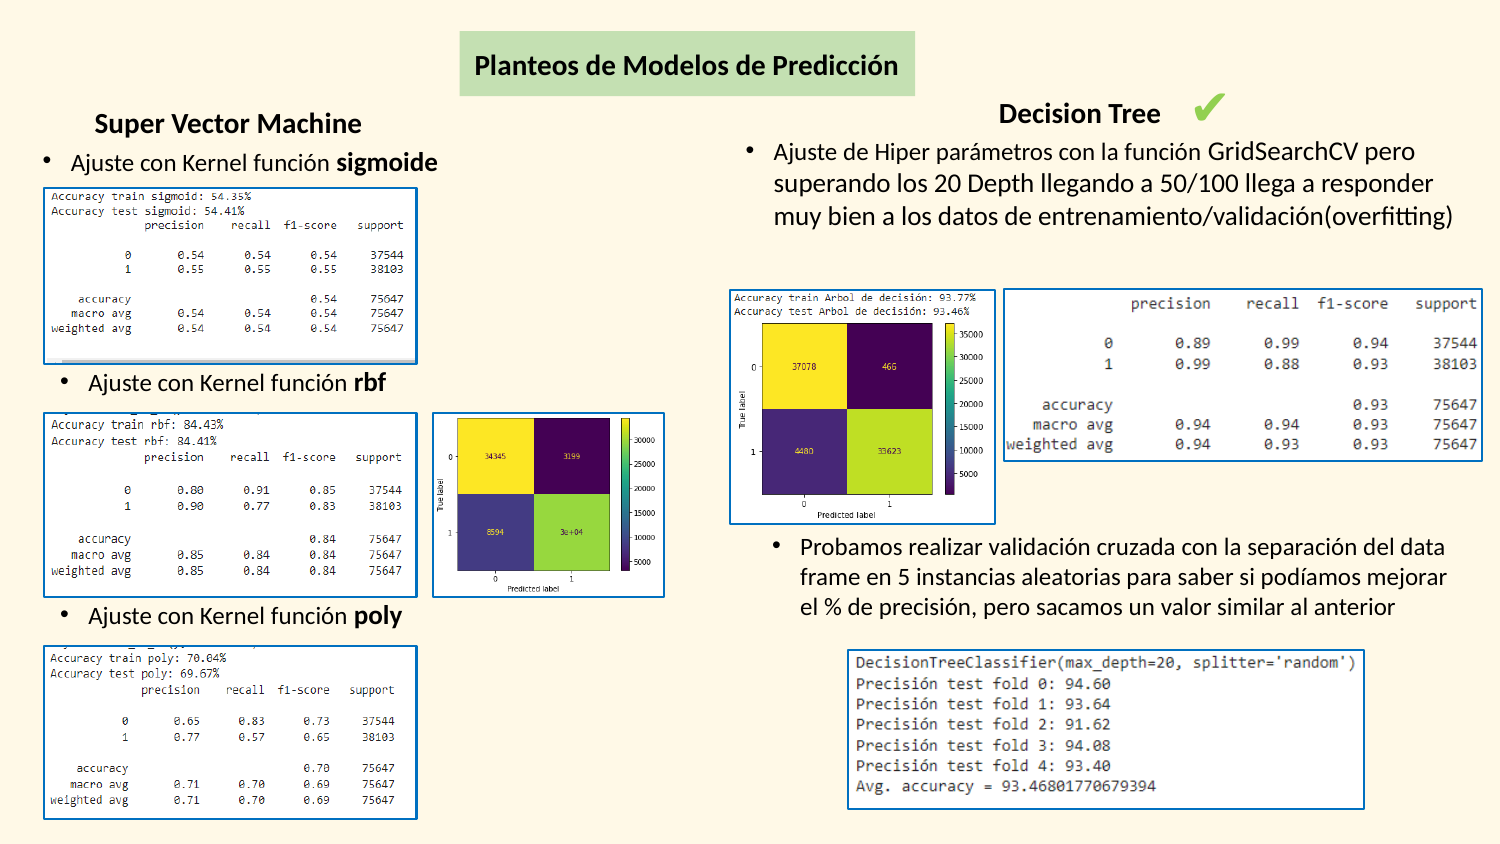

Planteos de Modelos de Predicción
✔
Decision Tree
Super Vector Machine
Ajuste de Hiper parámetros con la función GridSearchCV pero superando los 20 Depth llegando a 50/100 llega a responder muy bien a los datos de entrenamiento/validación(overfitting)
Ajuste con Kernel función sigmoide
Ajuste con Kernel función rbf
Probamos realizar validación cruzada con la separación del data frame en 5 instancias aleatorias para saber si podíamos mejorar el % de precisión, pero sacamos un valor similar al anterior
Ajuste con Kernel función poly